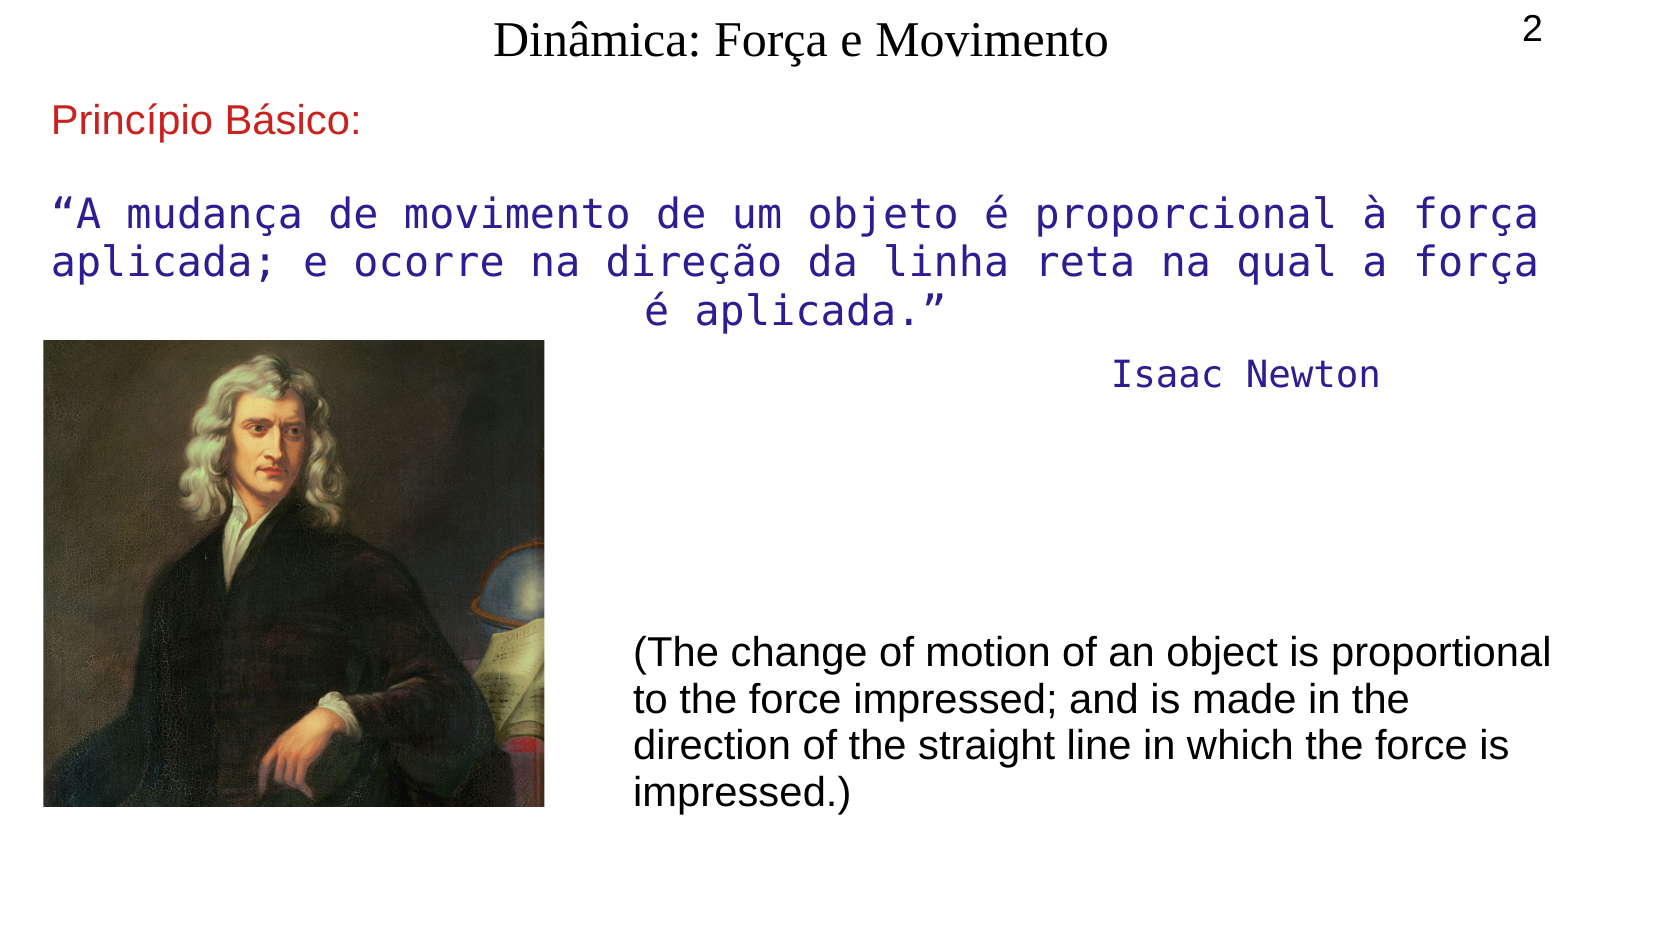

Dinâmica: Força e Movimento
Princípio Básico:
“A mudança de movimento de um objeto é proporcional à força aplicada; e ocorre na direção da linha reta na qual a força é aplicada.”
Isaac Newton
(The change of motion of an object is proportional to the force impressed; and is made in the direction of the straight line in which the force is impressed.)